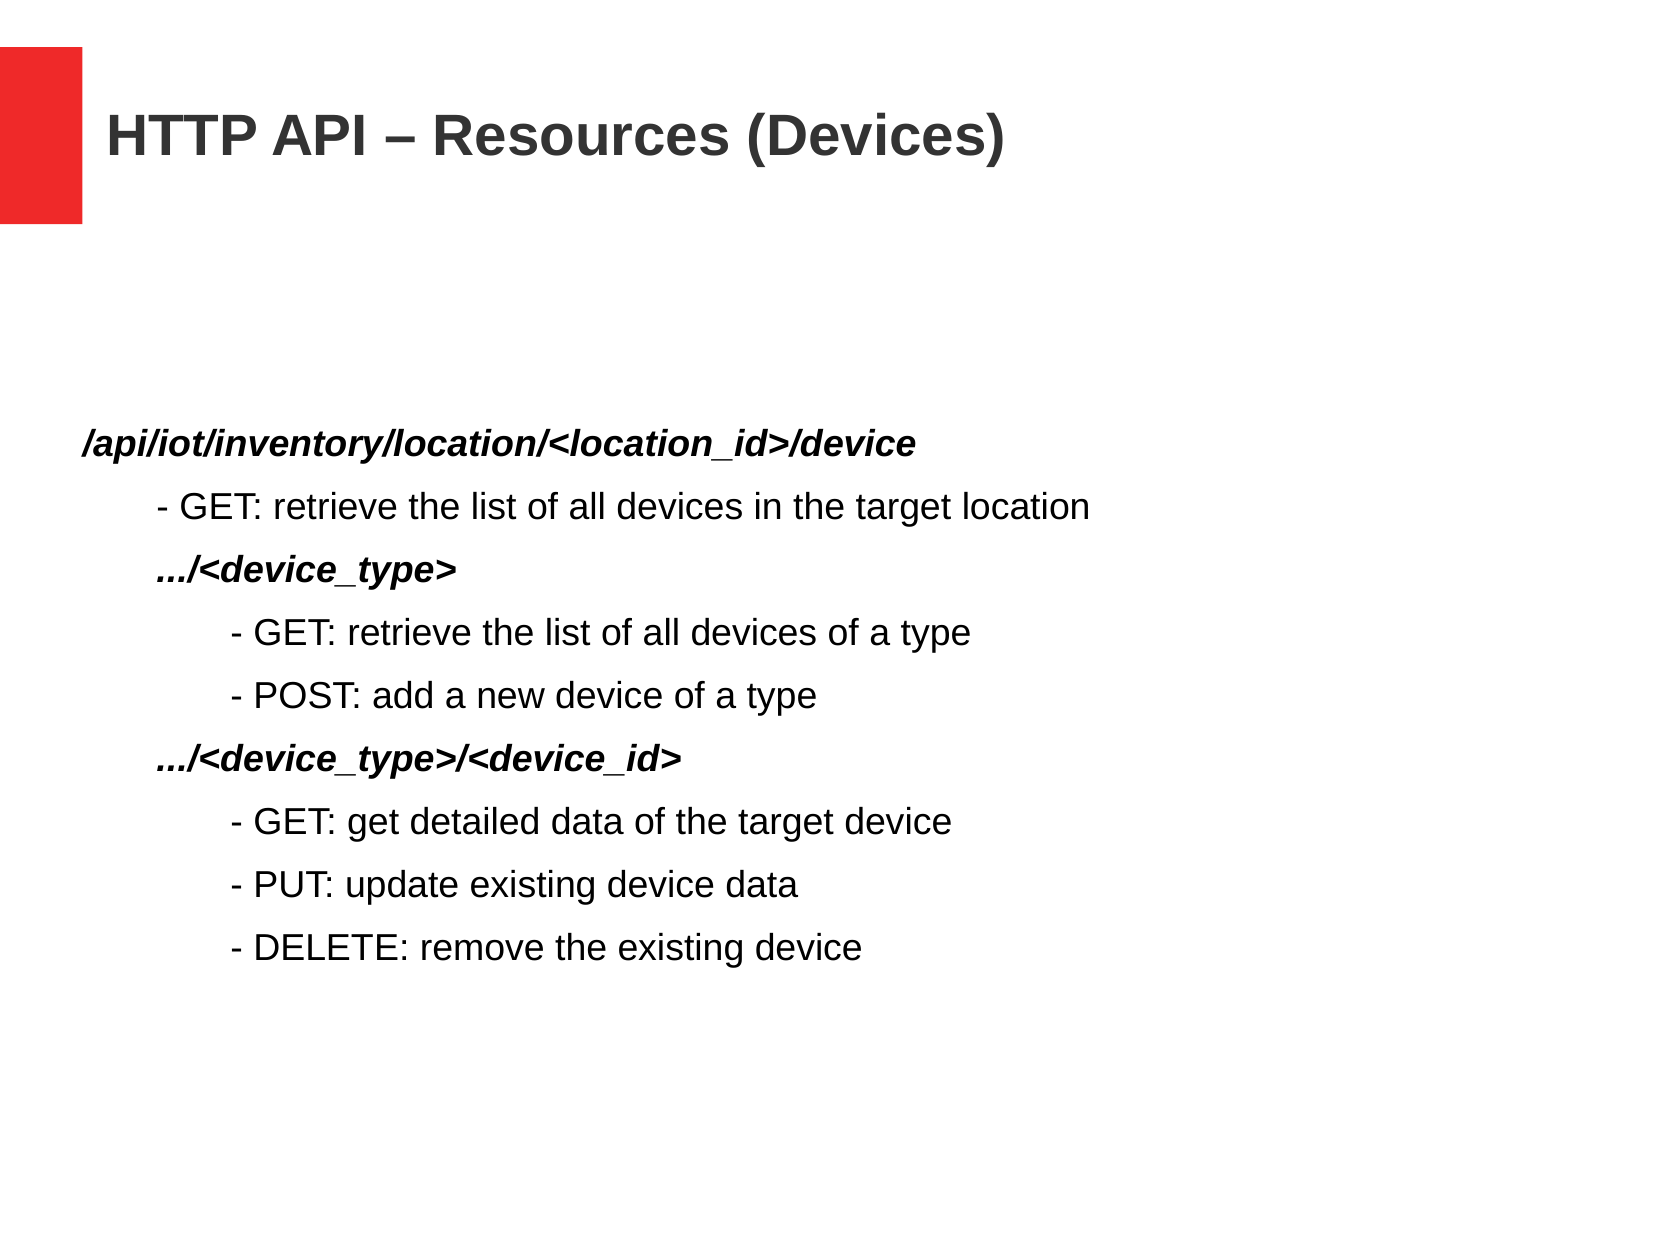

# HTTP API – Resources (Devices)
/api/iot/inventory/location/<location_id>/device
	- GET: retrieve the list of all devices in the target location
	.../<device_type>
		- GET: retrieve the list of all devices of a type
		- POST: add a new device of a type
	.../<device_type>/<device_id>
		- GET: get detailed data of the target device
		- PUT: update existing device data
		- DELETE: remove the existing device